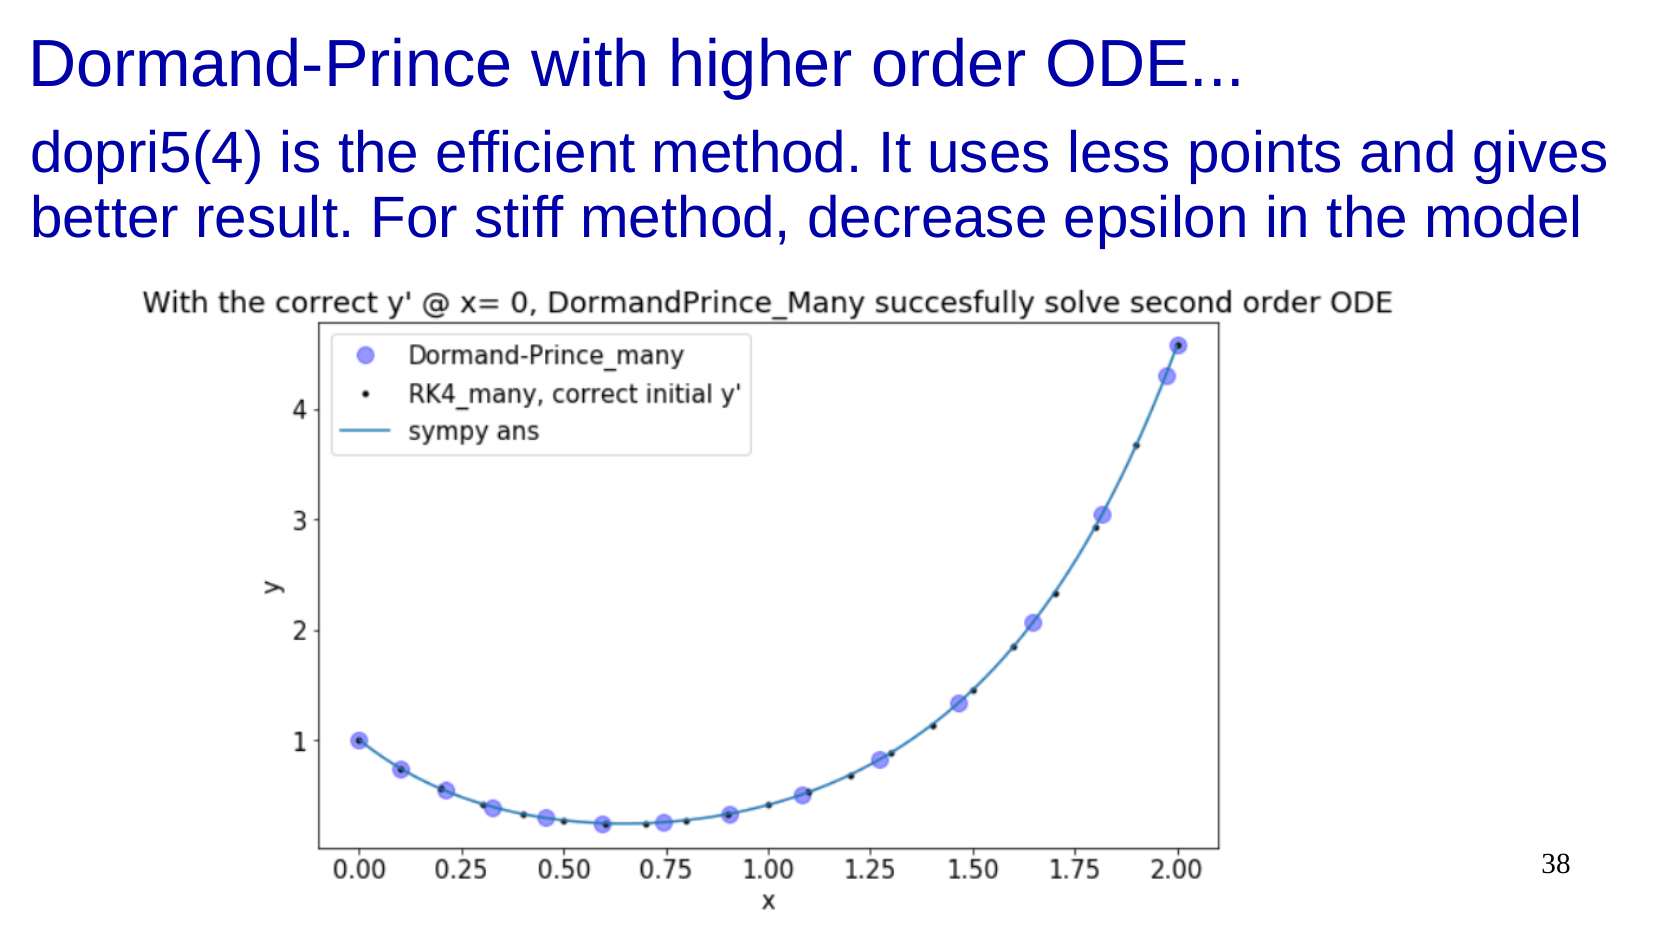

# Dormand-Prince with higher order ODE...
dopri5(4) is the efficient method. It uses less points and gives better result. For stiff method, decrease epsilon in the model
38